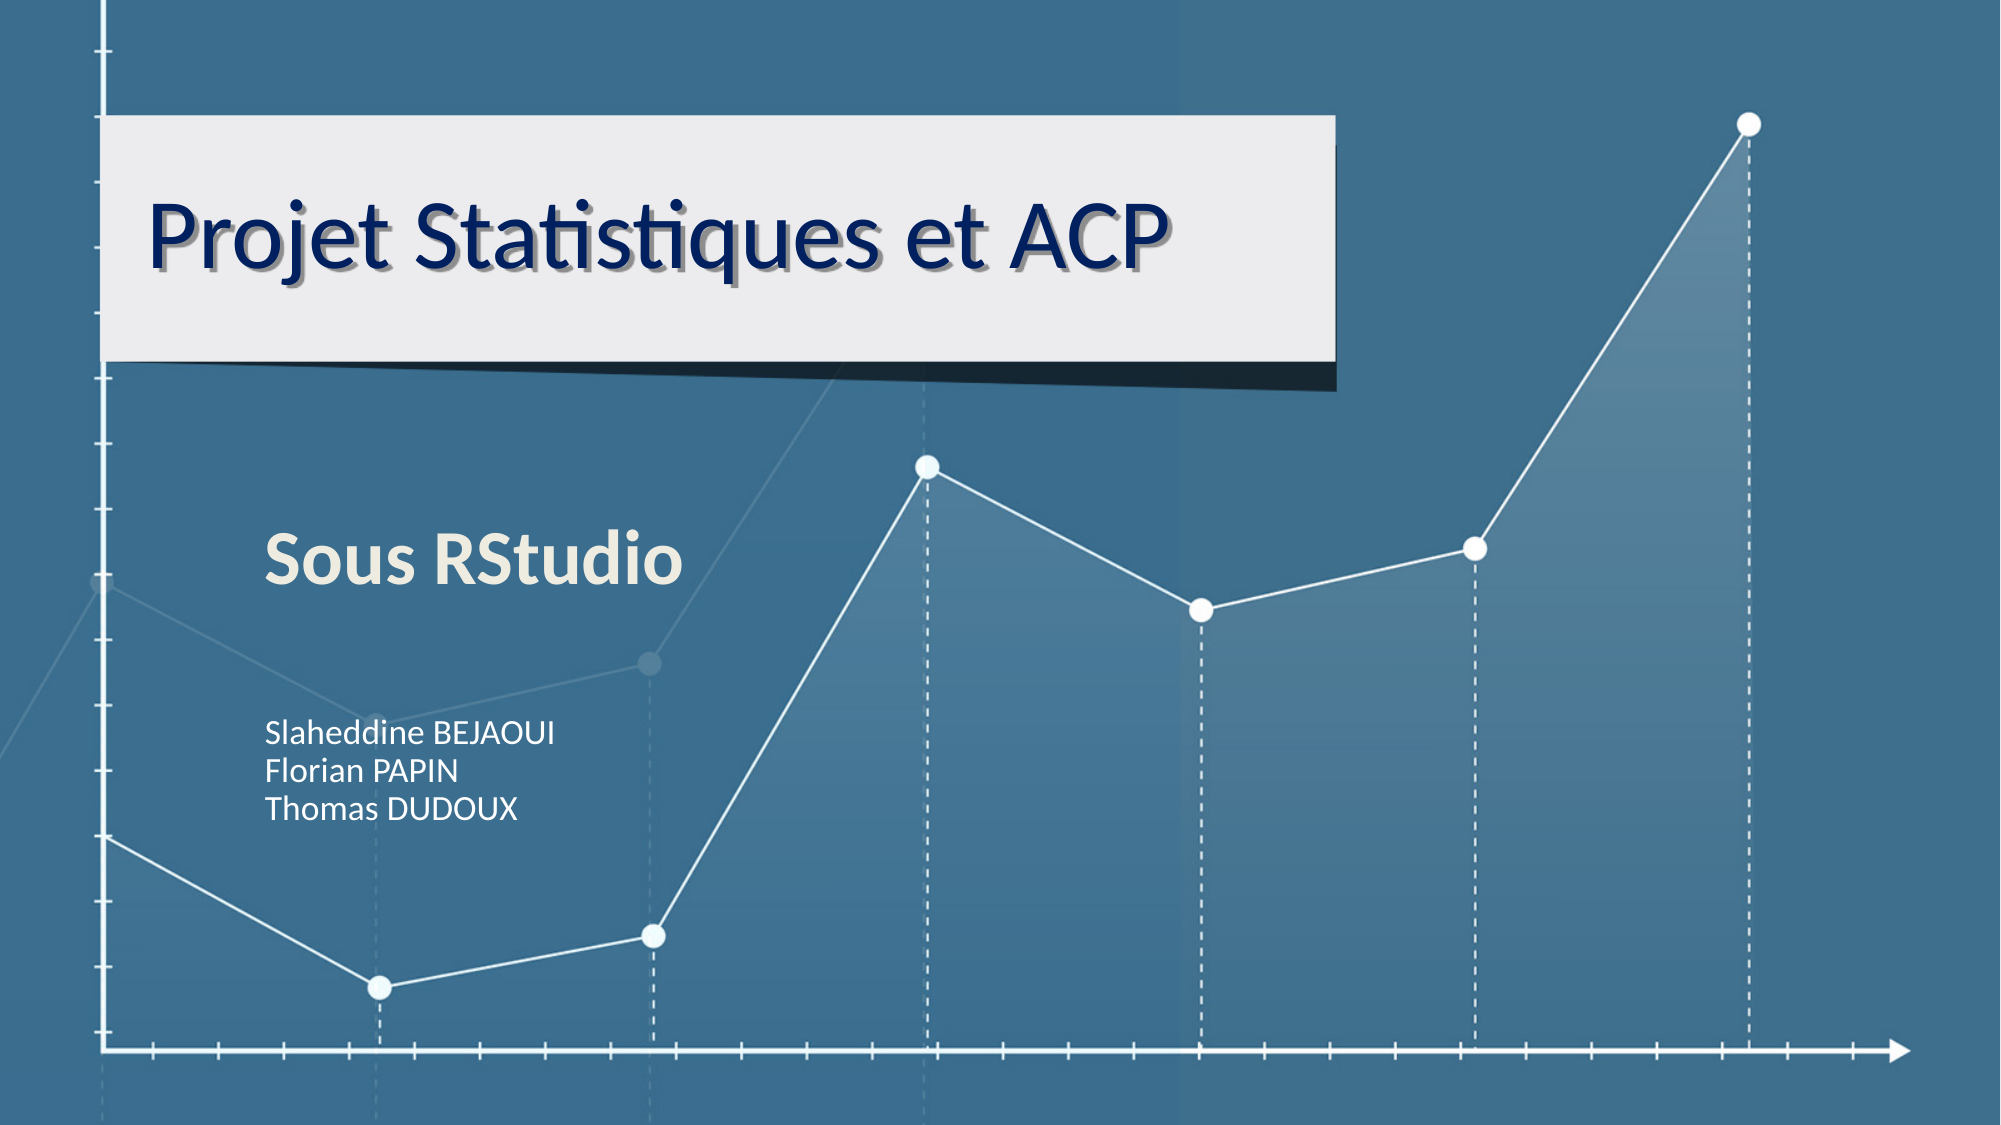

# Projet Statistiques et ACP
Sous RStudio
Slaheddine BEJAOUI
Florian PAPIN
Thomas DUDOUX